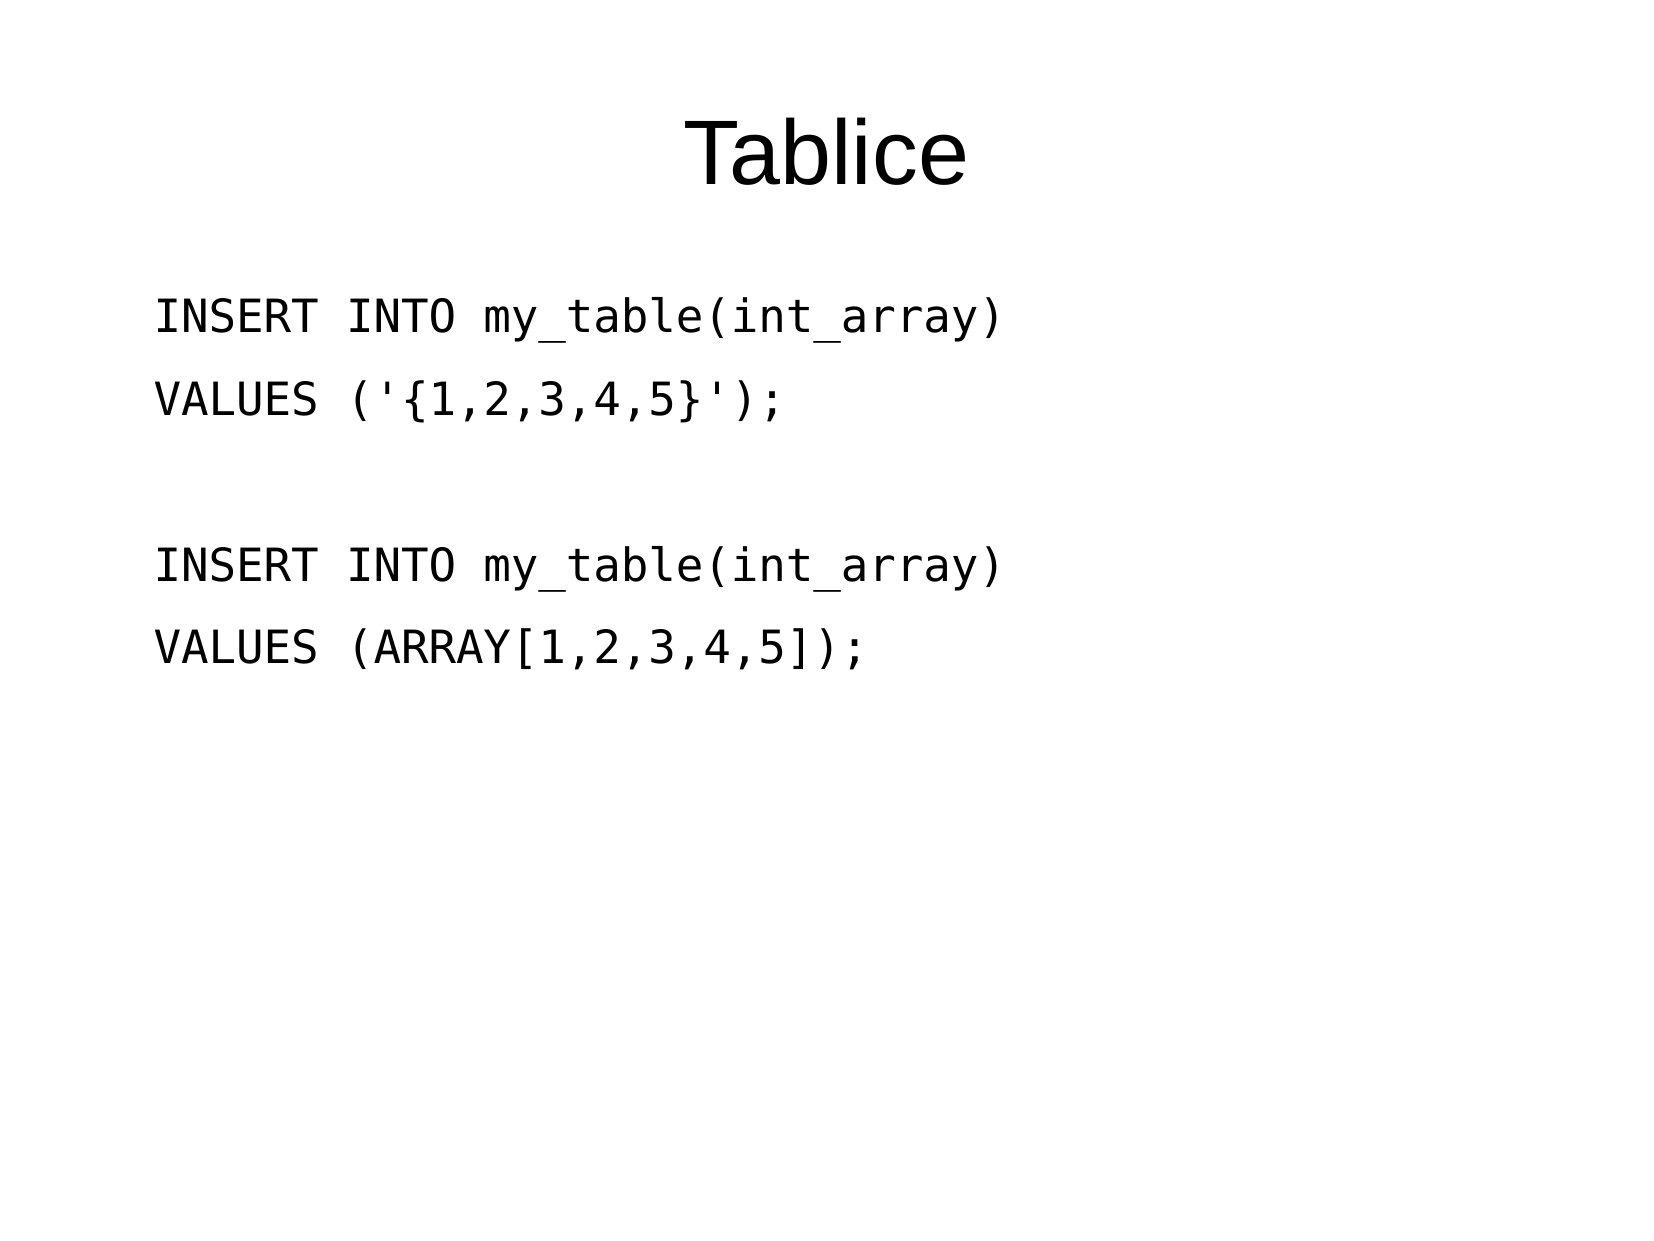

# Tablice
INSERT INTO my_table(int_array)
VALUES ('{1,2,3,4,5}');
INSERT INTO my_table(int_array)
VALUES (ARRAY[1,2,3,4,5]);